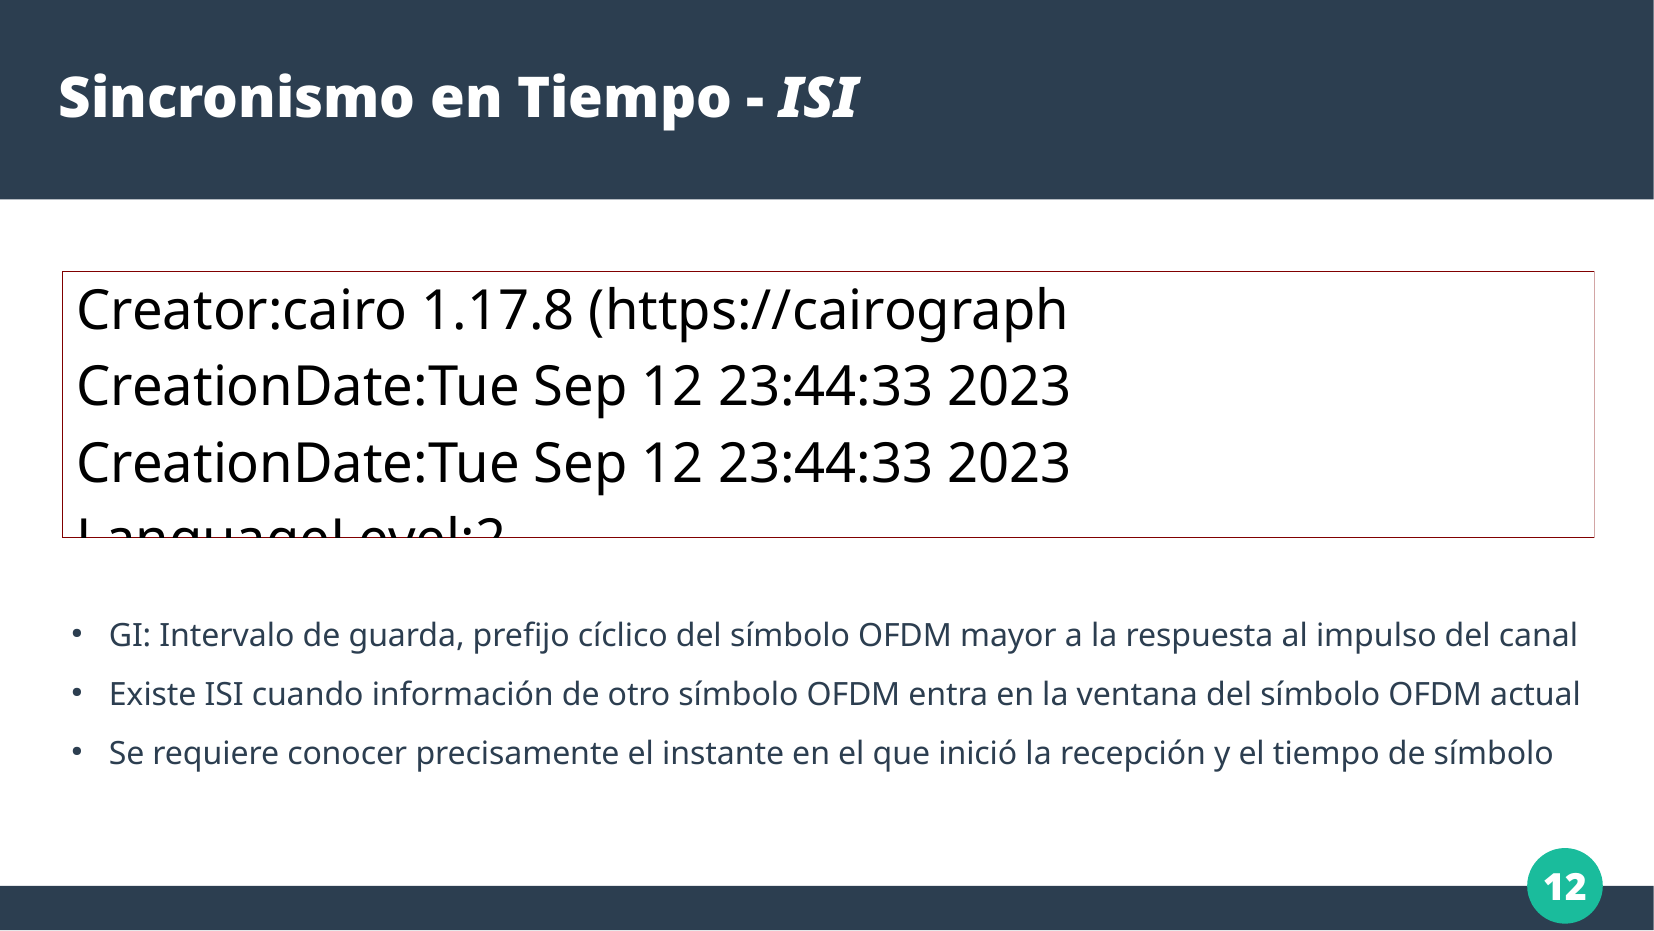

# Sincronismo en Tiempo - ISI
GI: Intervalo de guarda, prefijo cíclico del símbolo OFDM mayor a la respuesta al impulso del canal
Existe ISI cuando información de otro símbolo OFDM entra en la ventana del símbolo OFDM actual
Se requiere conocer precisamente el instante en el que inició la recepción y el tiempo de símbolo